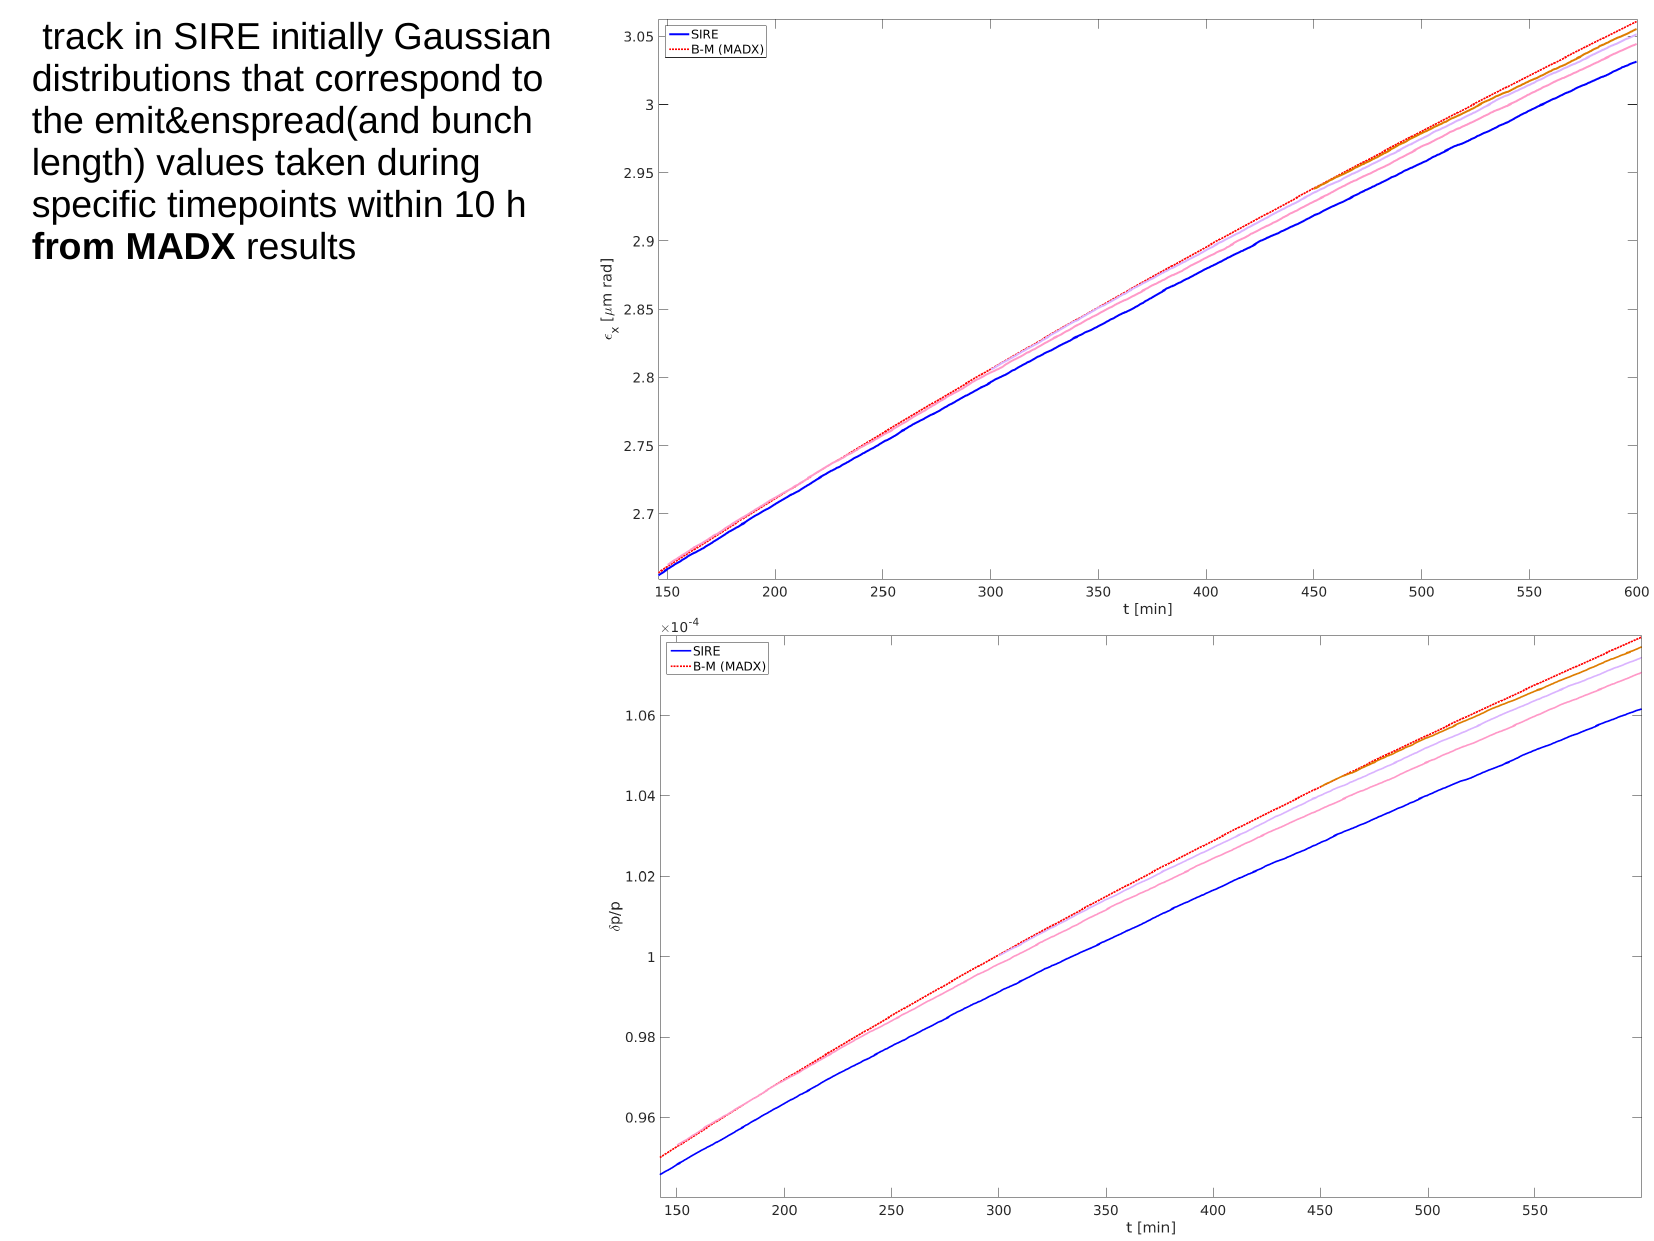

track in SIRE initially Gaussian distributions that correspond to the emit&enspread(and bunch length) values taken during specific timepoints within 10 h from MADX results